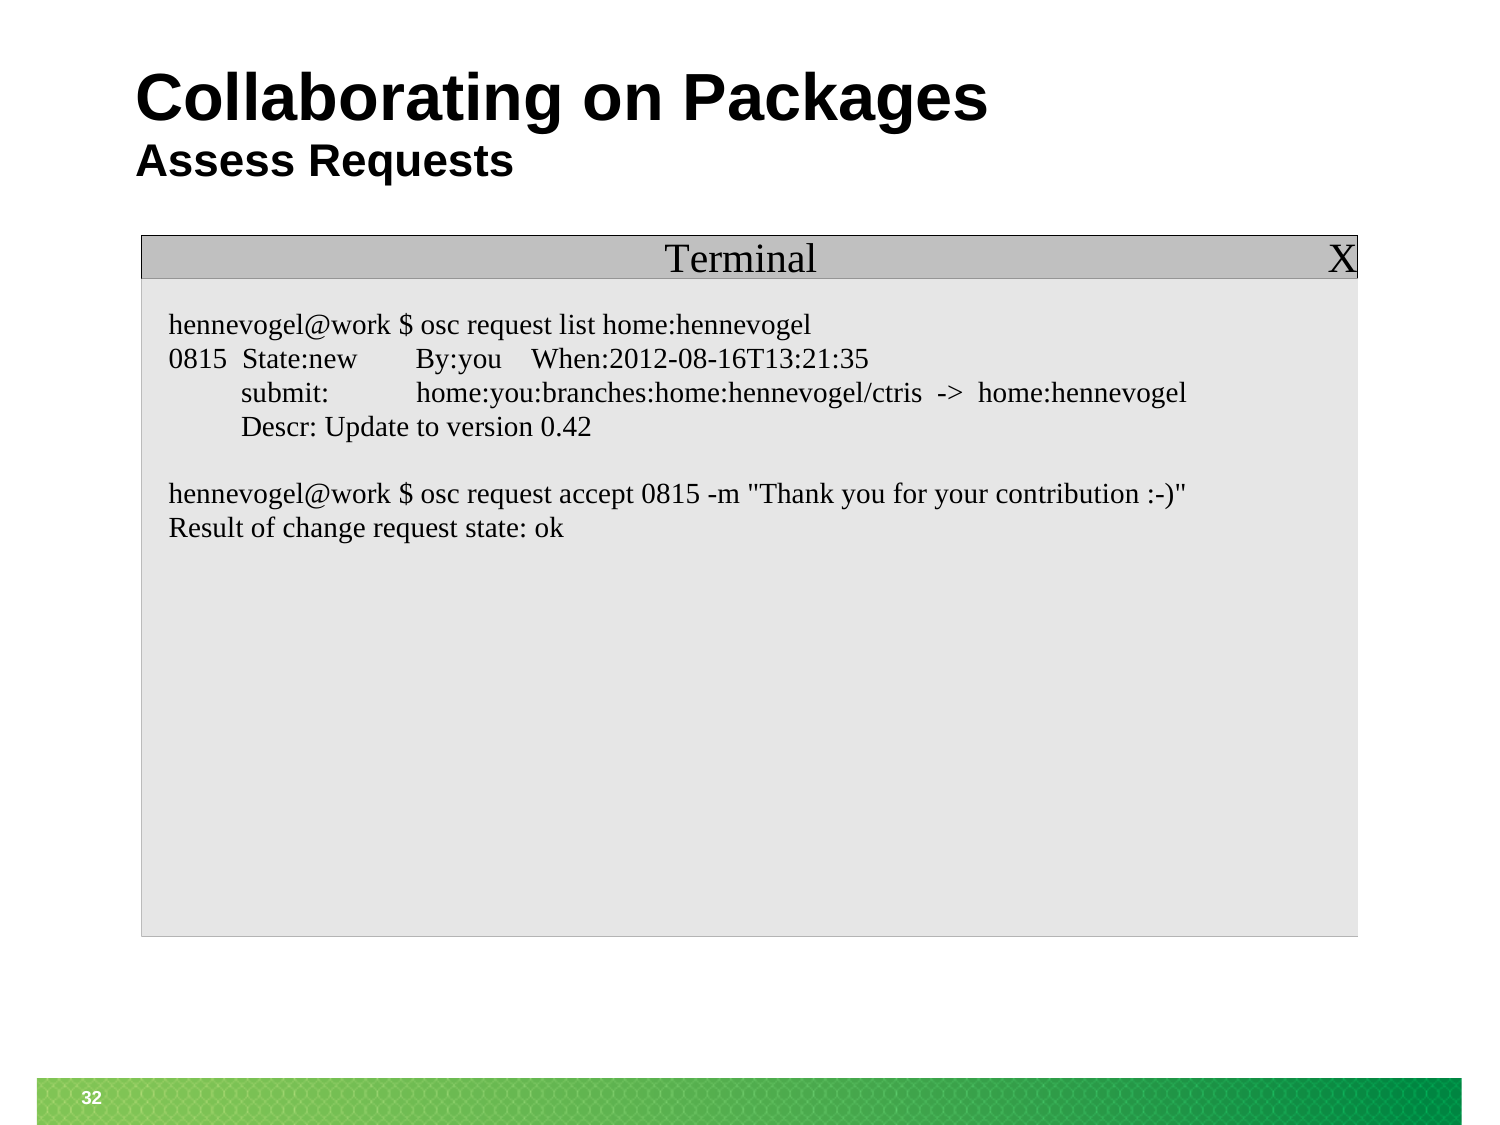

# Collaborating on Packages Assess Requests
Terminal 							X
Terminal 							X
you@laptop $
hennevogel@work $ osc request list home:hennevogel
0815 State:new By:you When:2012-08-16T13:21:35
 submit: home:you:branches:home:hennevogel/ctris -> home:hennevogel
 Descr: Update to version 0.42
hennevogel@work $ osc request accept 0815 -m "Thank you for your contribution :-)"
Result of change request state: ok